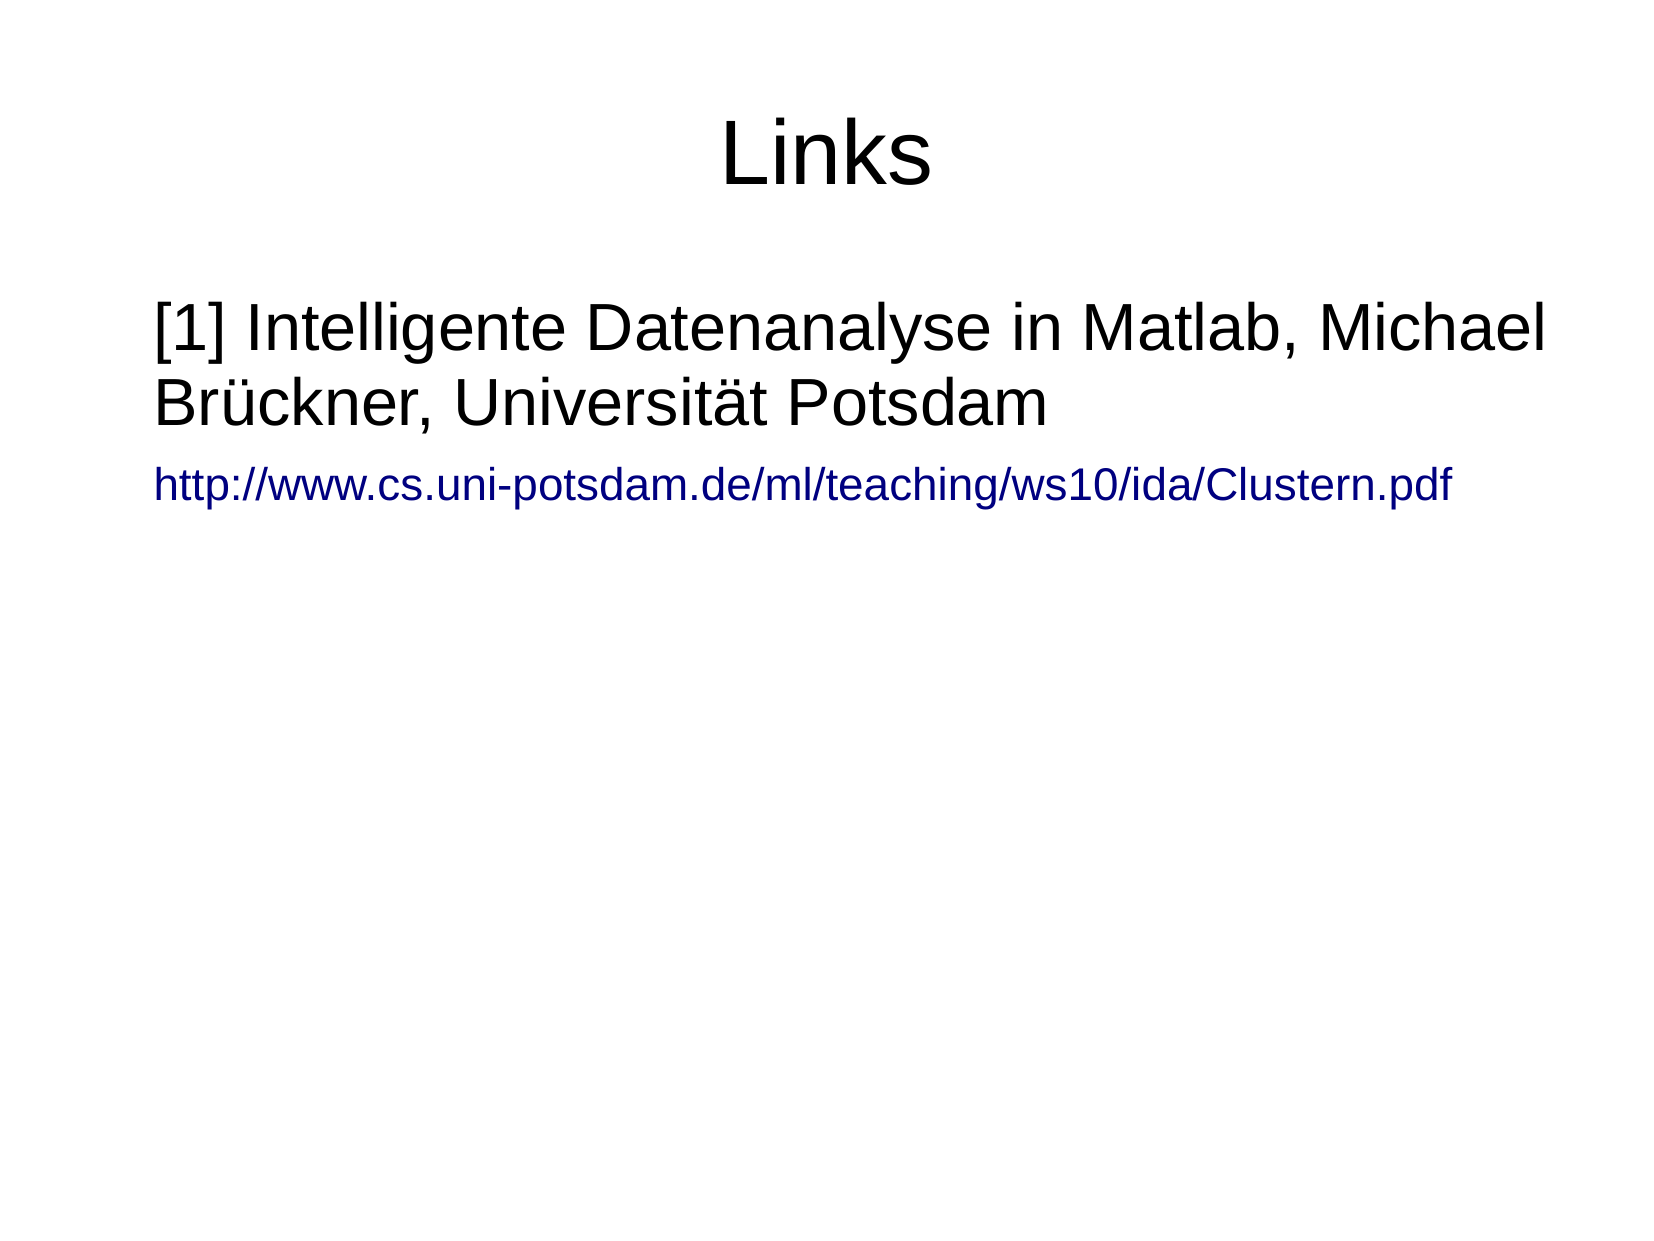

# Links
[1] Intelligente Datenanalyse in Matlab, Michael Brückner, Universität Potsdam http://www.cs.uni-potsdam.de/ml/teaching/ws10/ida/Clustern.pdf